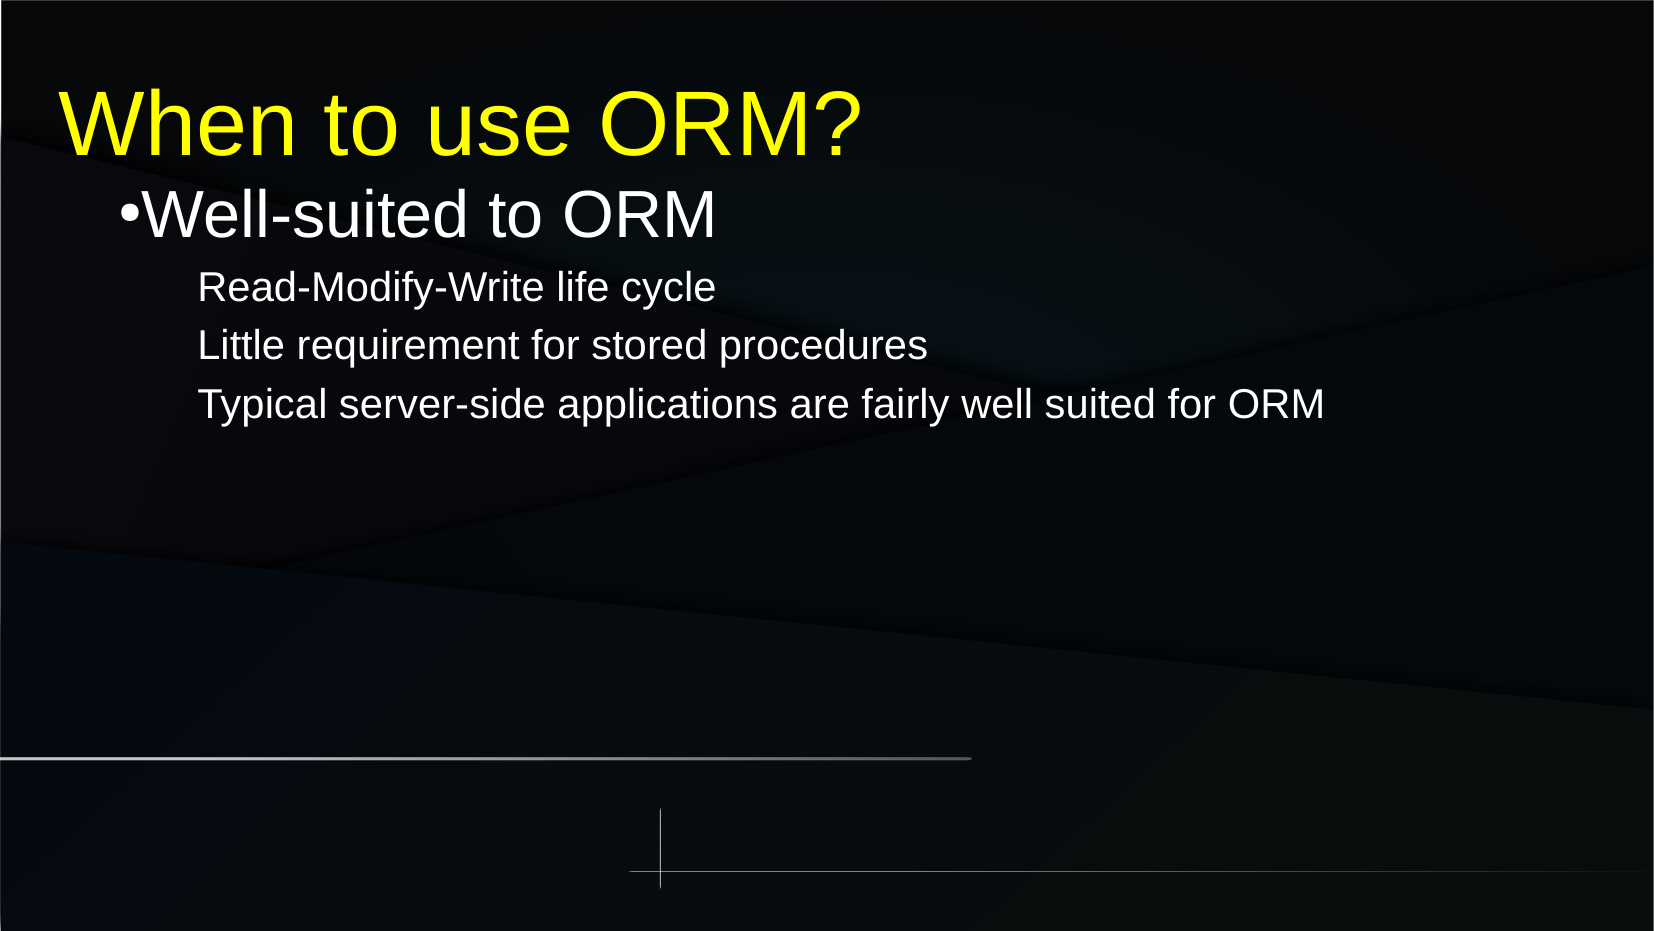

# When to use ORM?
Well-suited to ORM
 Read-Modify-Write life cycle
 Little requirement for stored procedures
 Typical server-side applications are fairly well suited for ORM